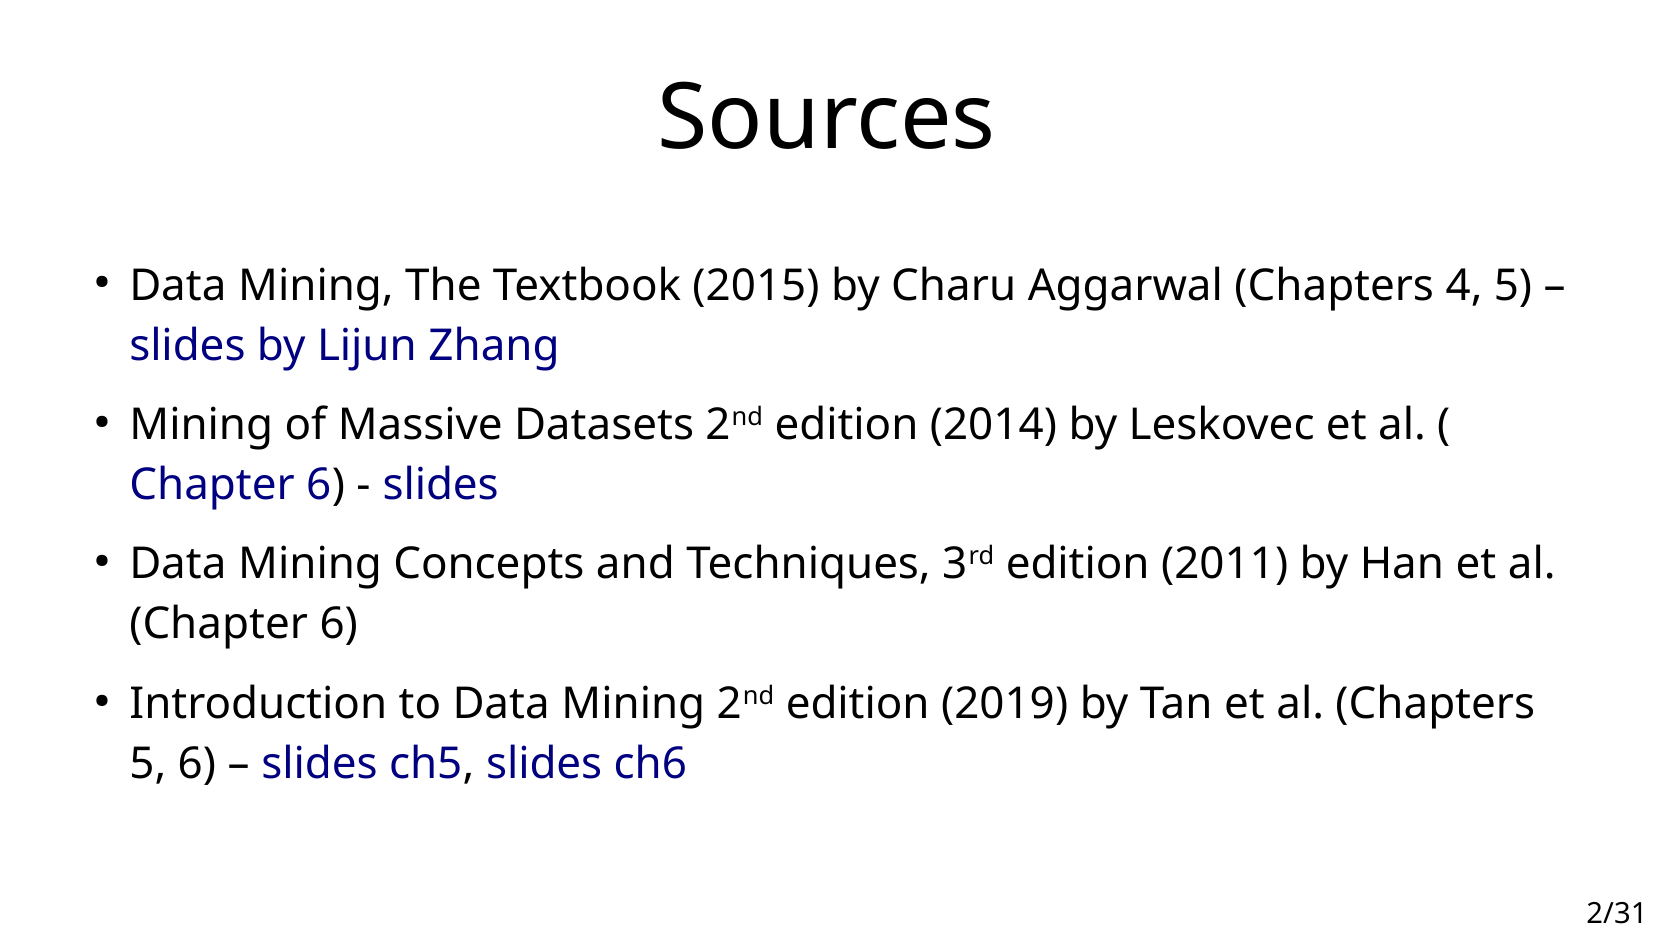

# Sources
Data Mining, The Textbook (2015) by Charu Aggarwal (Chapters 4, 5) – slides by Lijun Zhang
Mining of Massive Datasets 2nd edition (2014) by Leskovec et al. (Chapter 6) - slides
Data Mining Concepts and Techniques, 3rd edition (2011) by Han et al. (Chapter 6)
Introduction to Data Mining 2nd edition (2019) by Tan et al. (Chapters 5, 6) – slides ch5, slides ch6
2